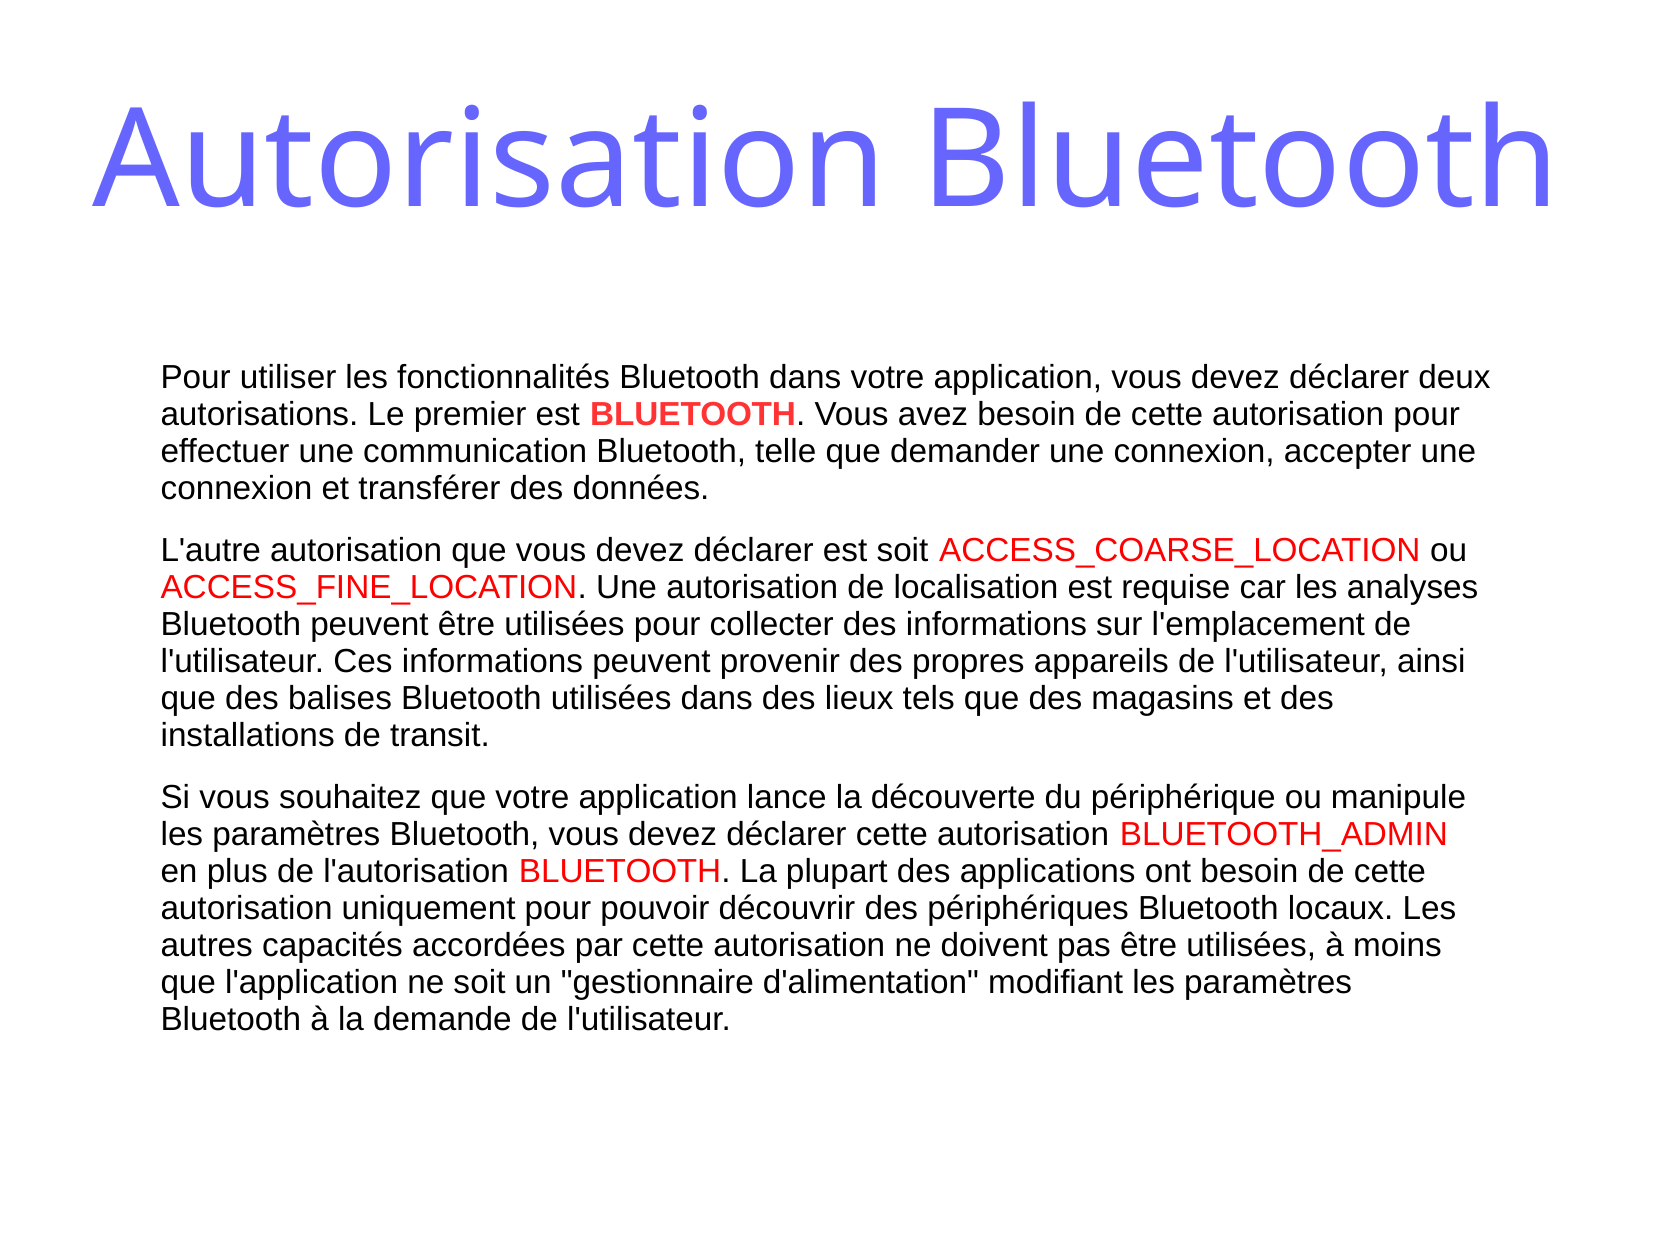

# Autorisation Bluetooth
Pour utiliser les fonctionnalités Bluetooth dans votre application, vous devez déclarer deux autorisations. Le premier est BLUETOOTH. Vous avez besoin de cette autorisation pour effectuer une communication Bluetooth, telle que demander une connexion, accepter une connexion et transférer des données.
L'autre autorisation que vous devez déclarer est soit ACCESS_COARSE_LOCATION ou ACCESS_FINE_LOCATION. Une autorisation de localisation est requise car les analyses Bluetooth peuvent être utilisées pour collecter des informations sur l'emplacement de l'utilisateur. Ces informations peuvent provenir des propres appareils de l'utilisateur, ainsi que des balises Bluetooth utilisées dans des lieux tels que des magasins et des installations de transit.
Si vous souhaitez que votre application lance la découverte du périphérique ou manipule les paramètres Bluetooth, vous devez déclarer cette autorisation BLUETOOTH_ADMIN en plus de l'autorisation BLUETOOTH. La plupart des applications ont besoin de cette autorisation uniquement pour pouvoir découvrir des périphériques Bluetooth locaux. Les autres capacités accordées par cette autorisation ne doivent pas être utilisées, à moins que l'application ne soit un "gestionnaire d'alimentation" modifiant les paramètres Bluetooth à la demande de l'utilisateur.